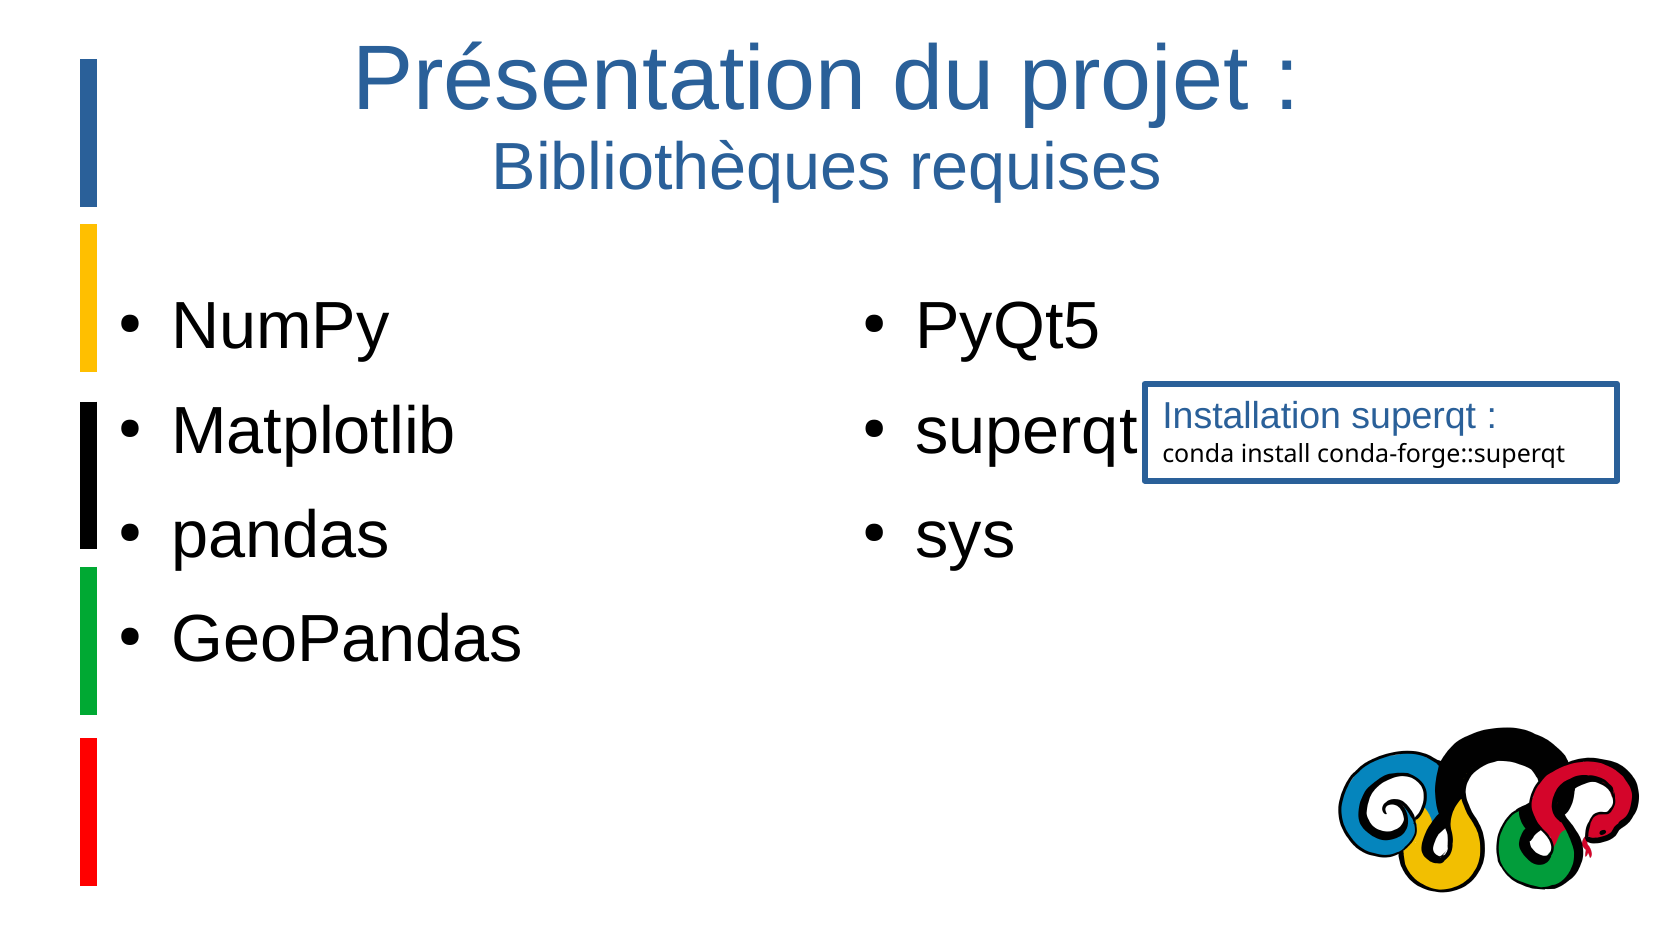

Présentation du projet :
Bibliothèques requises
# NumPy
Matplotlib
pandas
GeoPandas
PyQt5
superqt
sys
Installation superqt :
conda install conda-forge::superqt